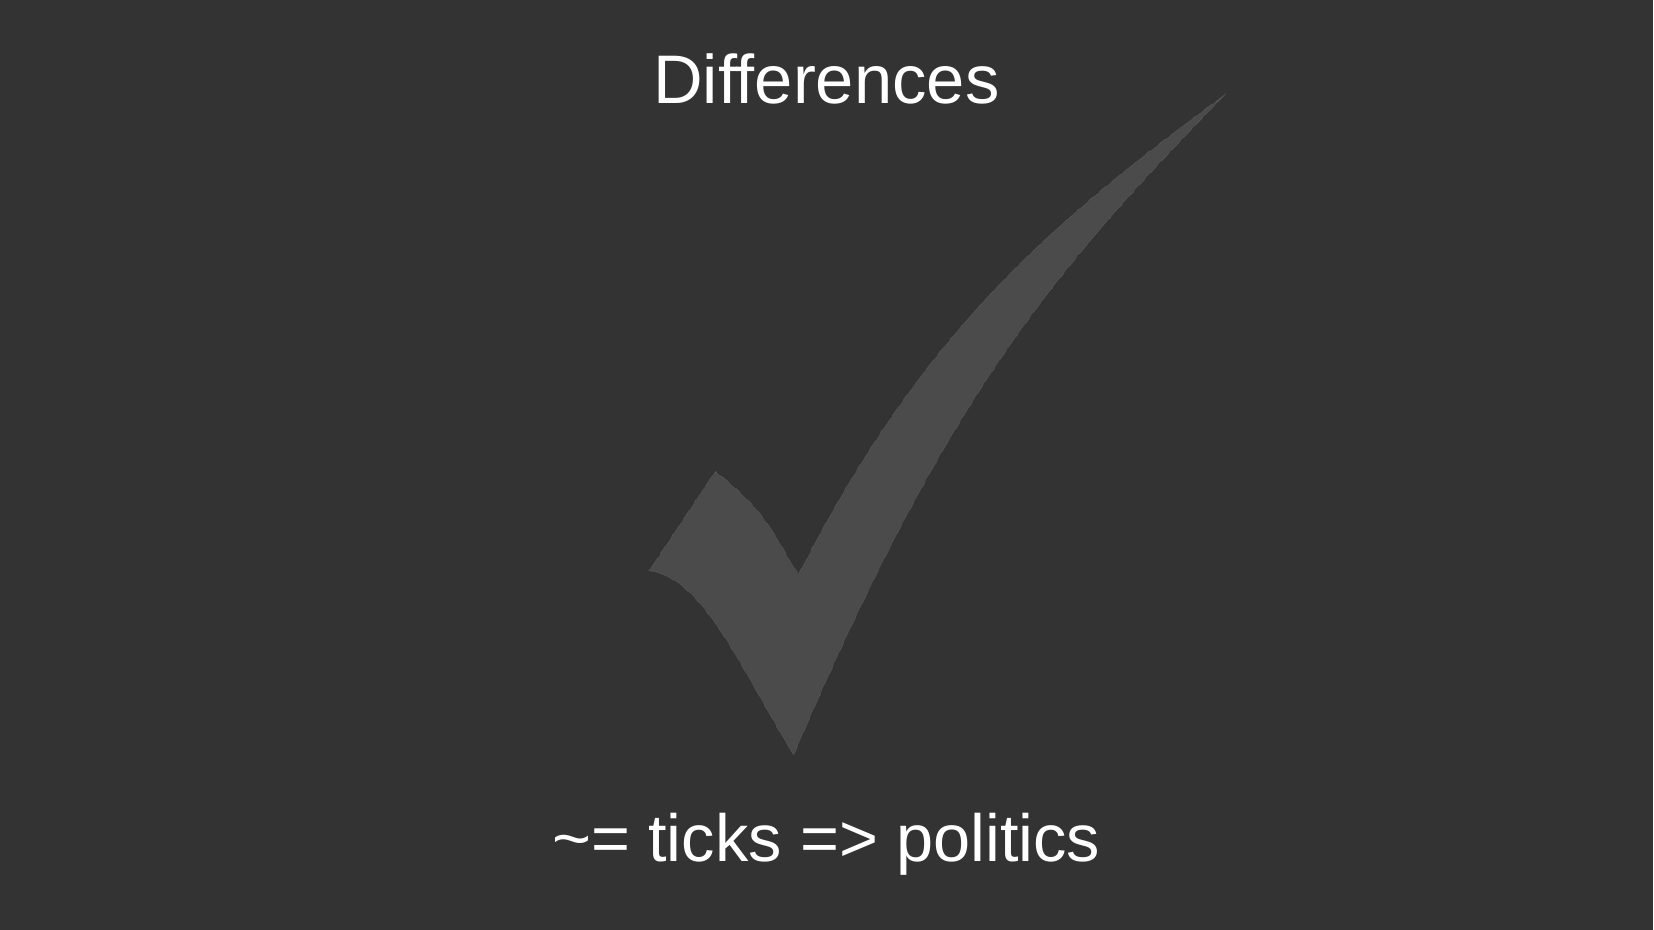

# Differences
~= ticks => politics
~= ticks => politics